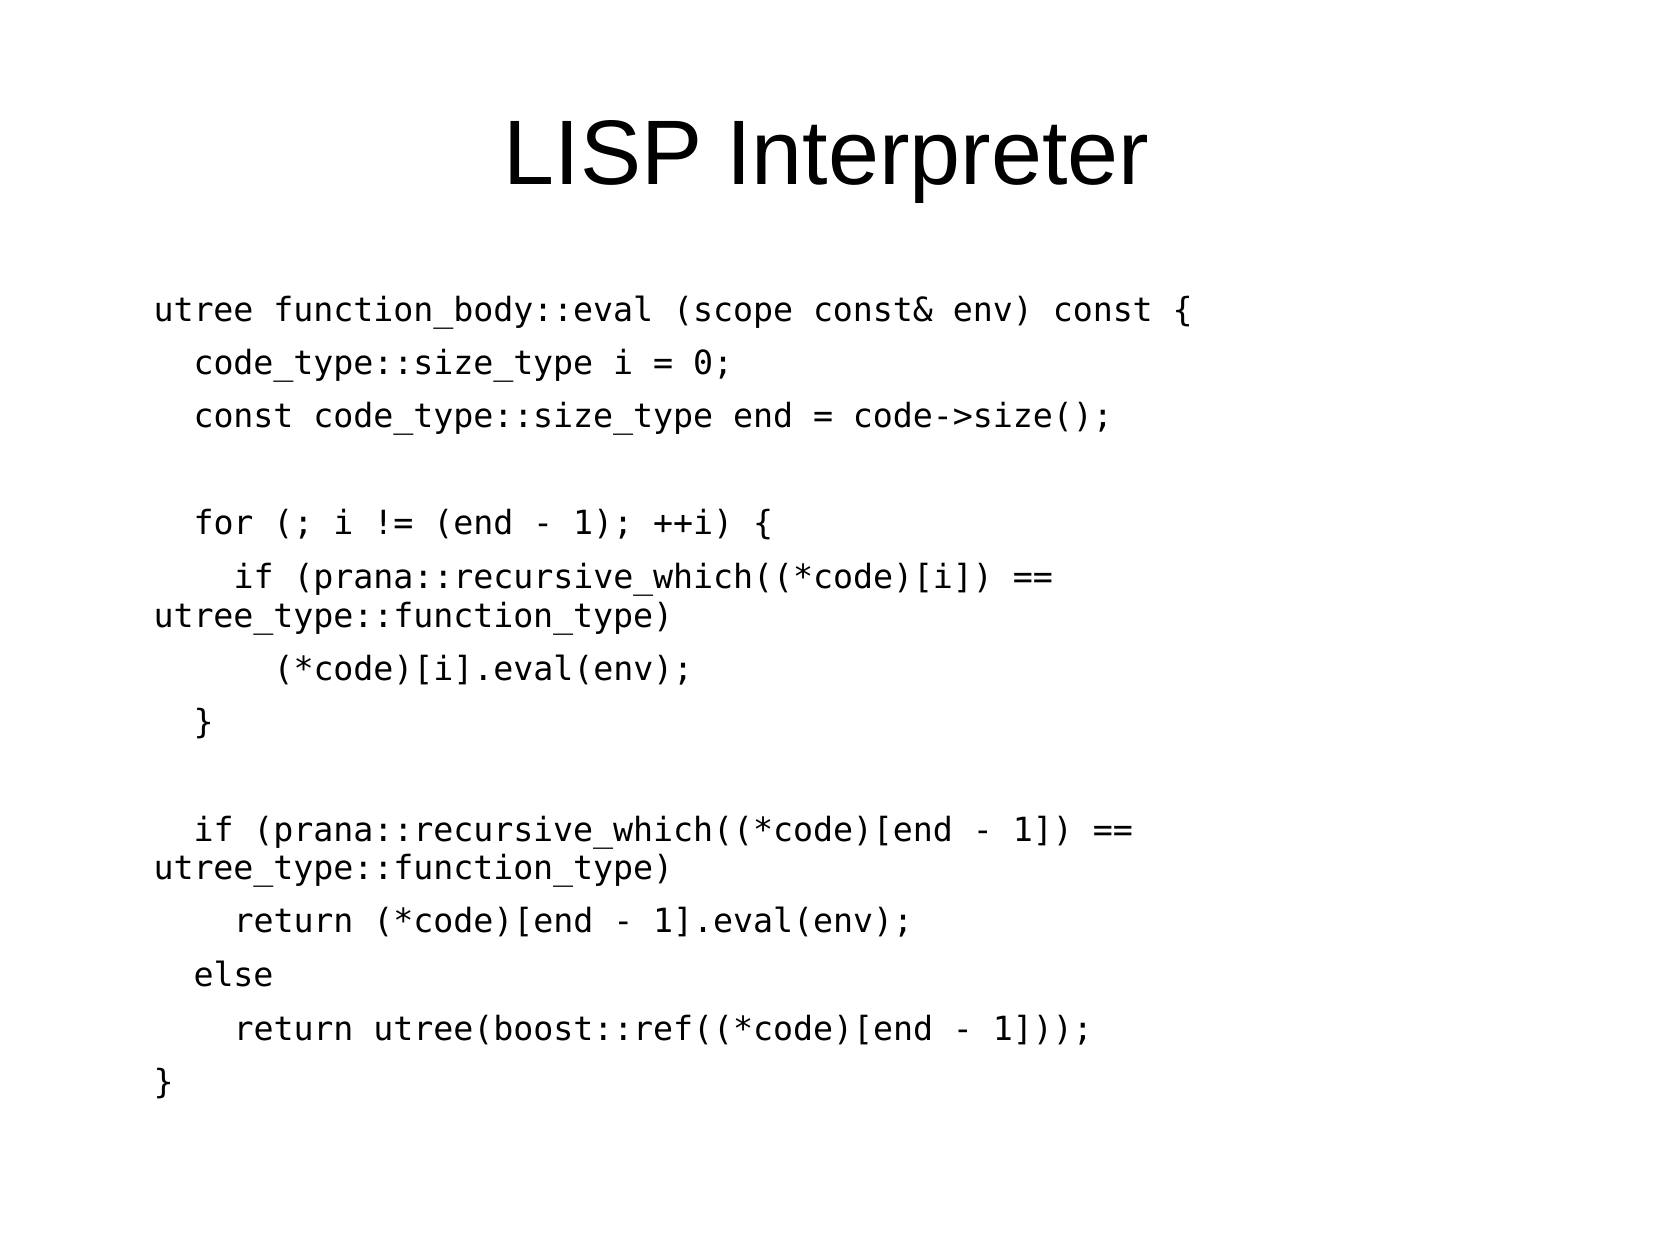

# LISP Interpreter
utree function_body::eval (scope const& env) const {
 code_type::size_type i = 0;
 const code_type::size_type end = code->size();
 for (; i != (end - 1); ++i) {
 if (prana::recursive_which((*code)[i]) == utree_type::function_type)
 (*code)[i].eval(env);
 }
 if (prana::recursive_which((*code)[end - 1]) == utree_type::function_type)
 return (*code)[end - 1].eval(env);
 else
 return utree(boost::ref((*code)[end - 1]));
}